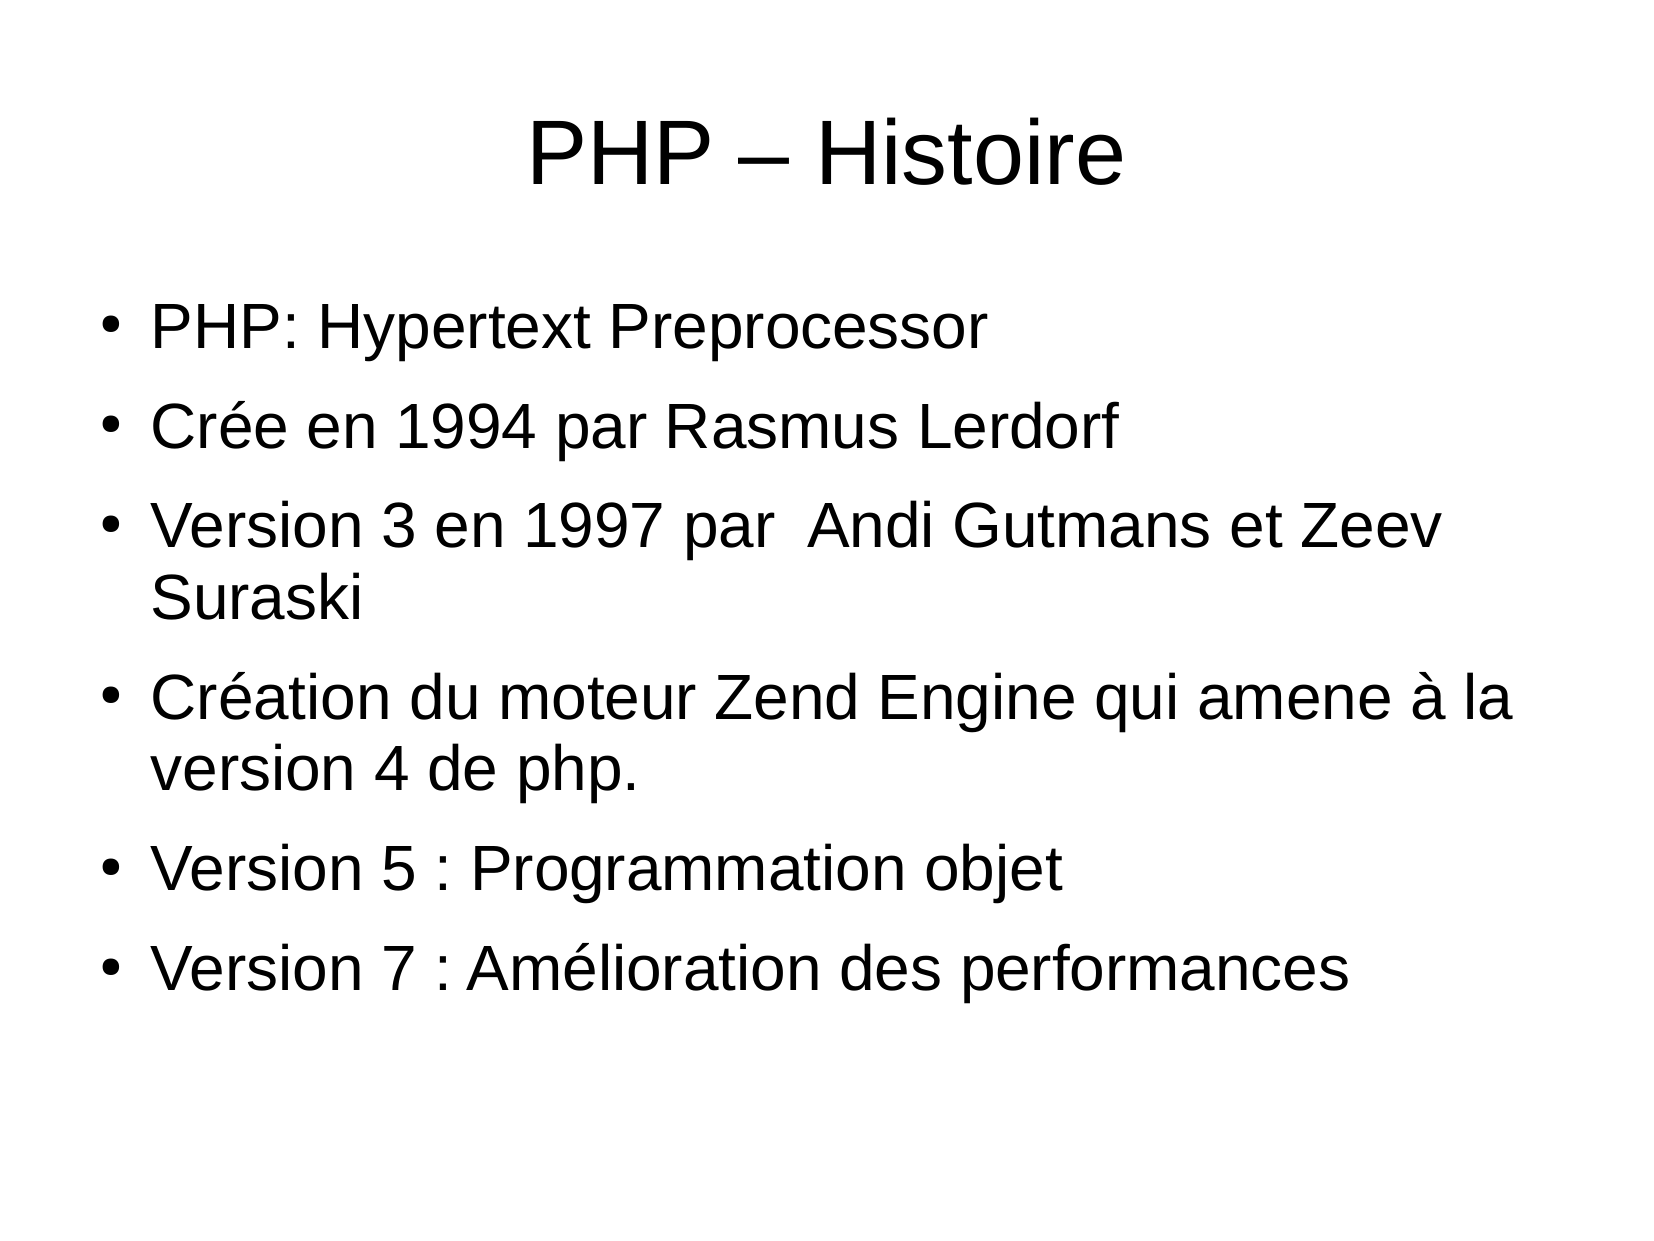

# PHP – Histoire
PHP: Hypertext Preprocessor
Crée en 1994 par Rasmus Lerdorf
Version 3 en 1997 par Andi Gutmans et Zeev Suraski
Création du moteur Zend Engine qui amene à la version 4 de php.
Version 5 : Programmation objet
Version 7 : Amélioration des performances